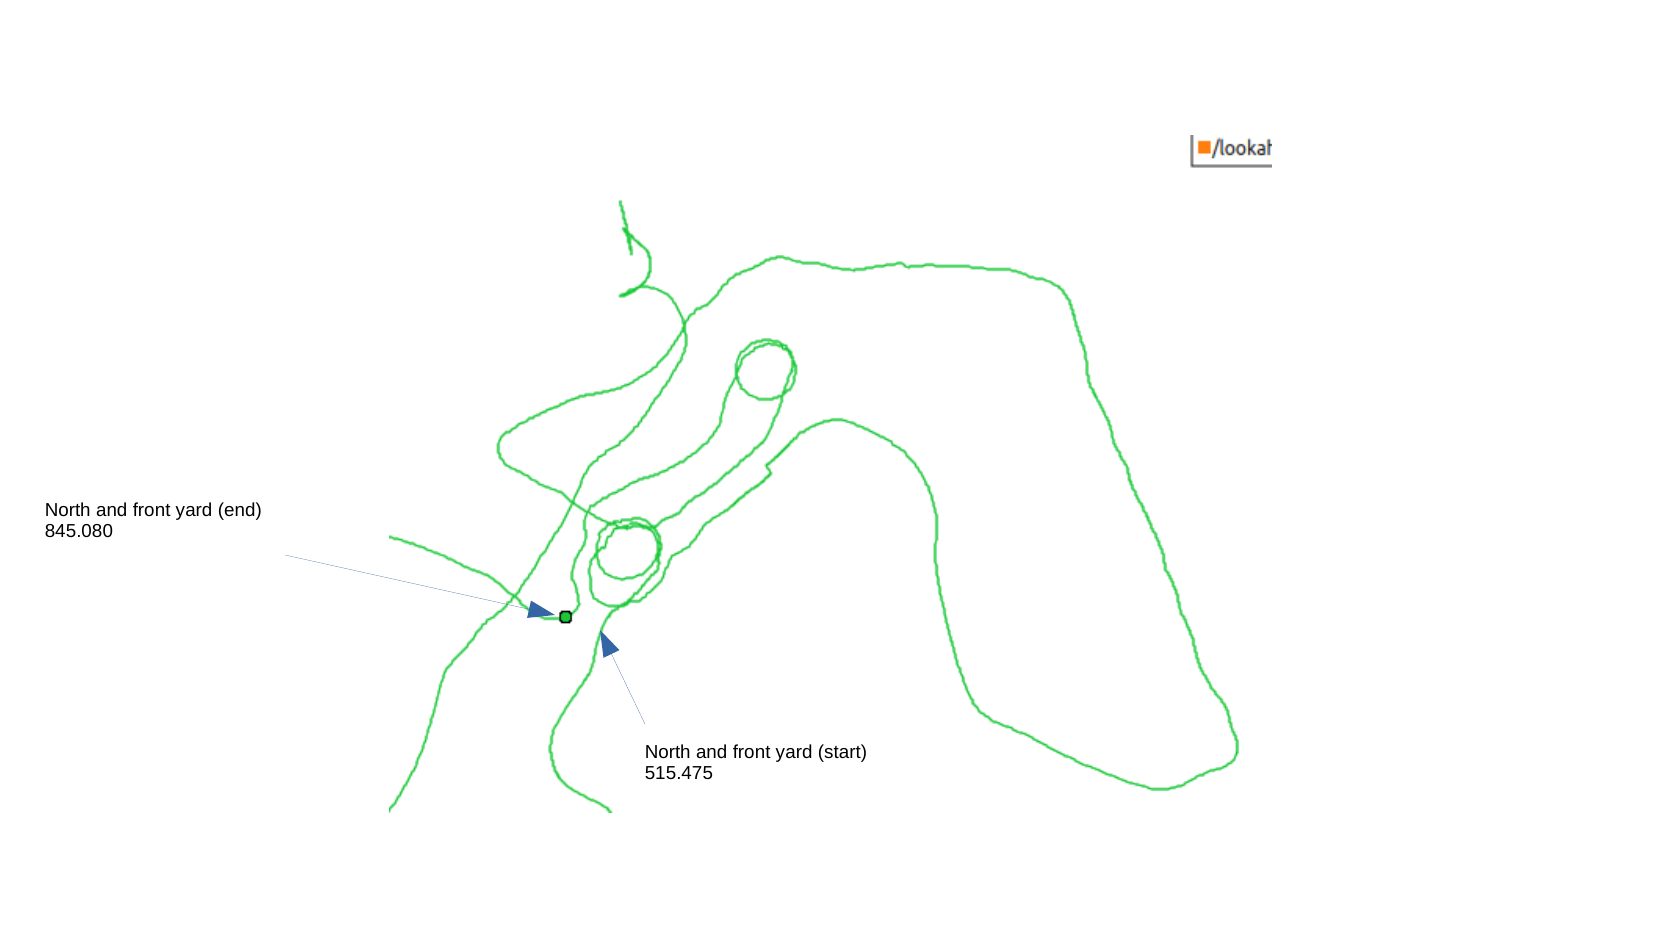

North and front yard (end)
845.080
North and front yard (start)
515.475